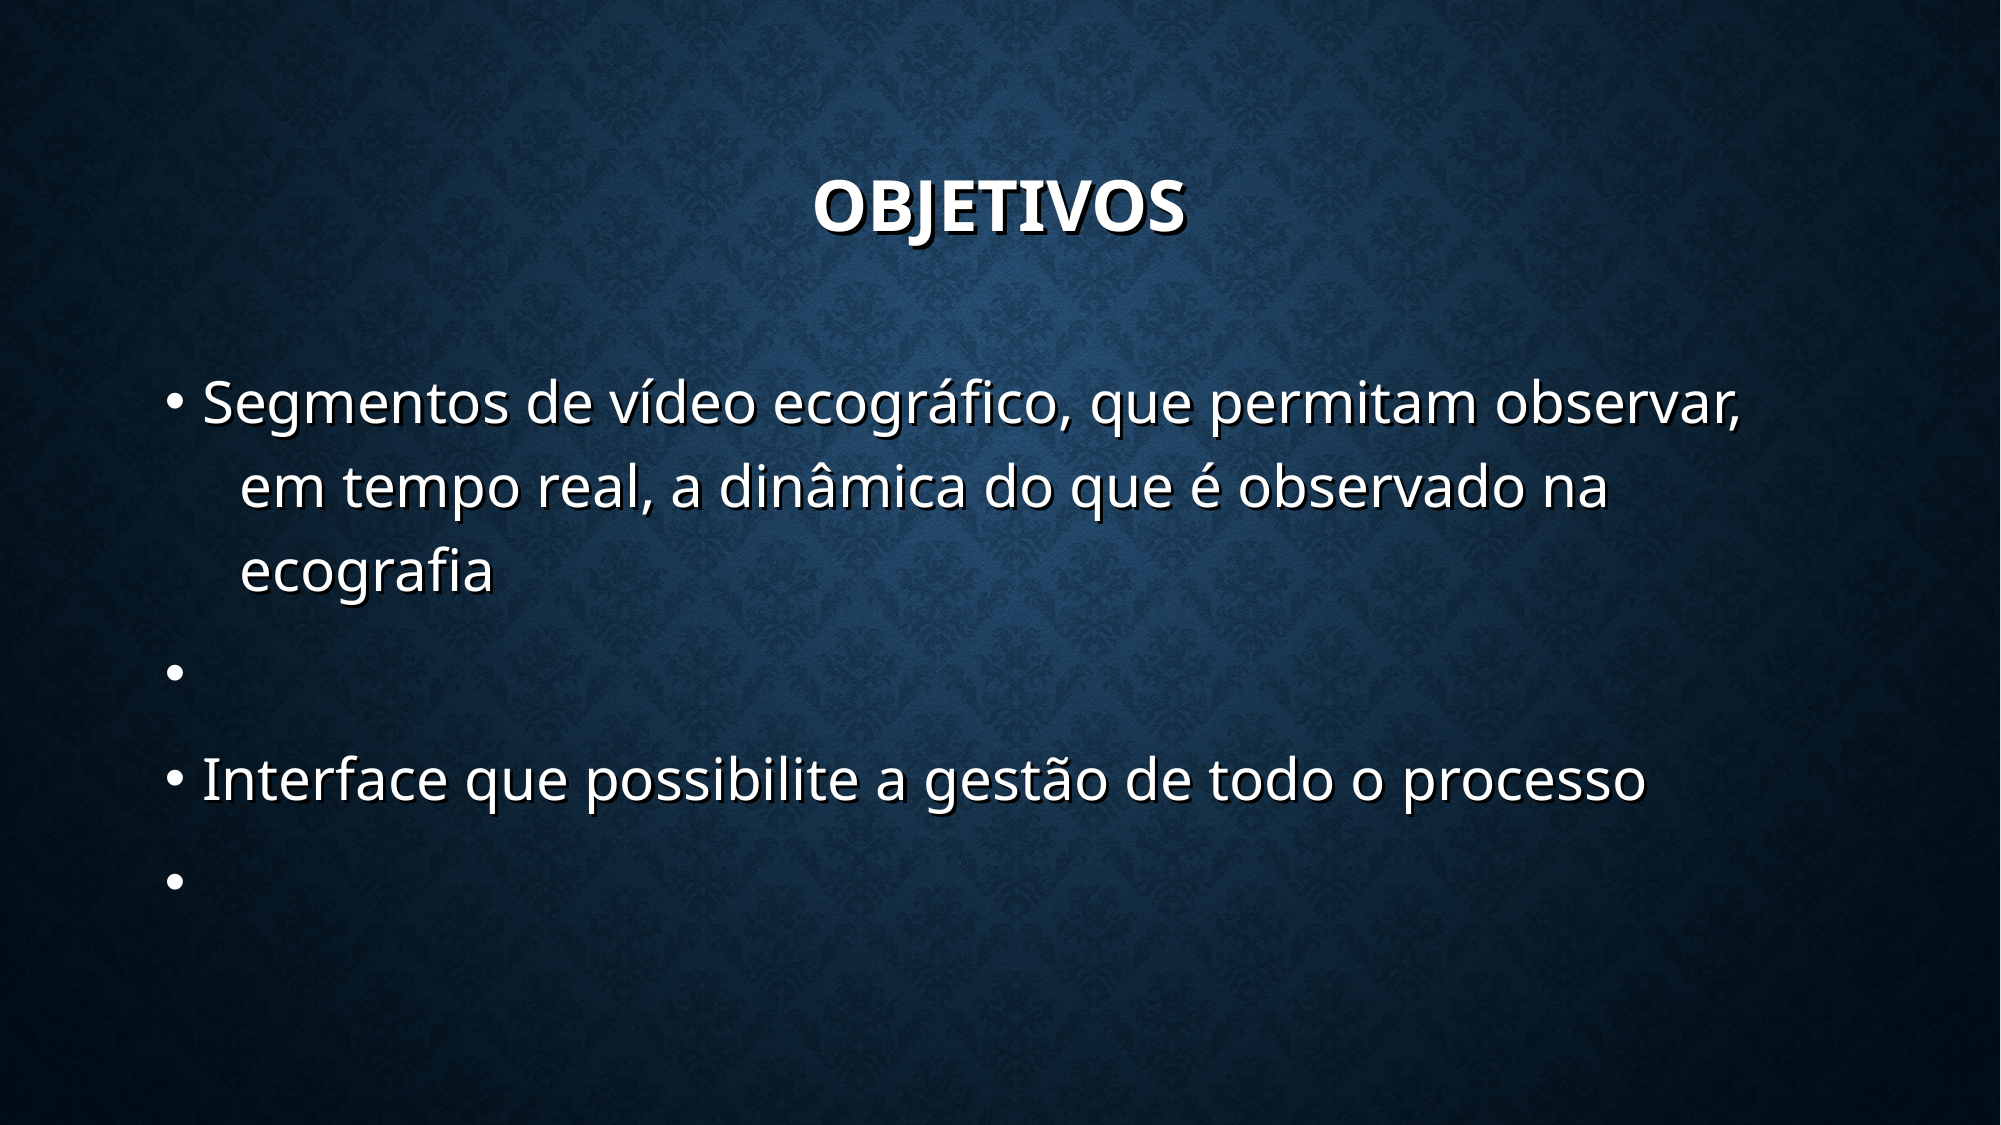

# Objetivos
Segmentos de vídeo ecográfico, que permitam observar, em tempo real, a dinâmica do que é observado na ecografia
Interface que possibilite a gestão de todo o processo